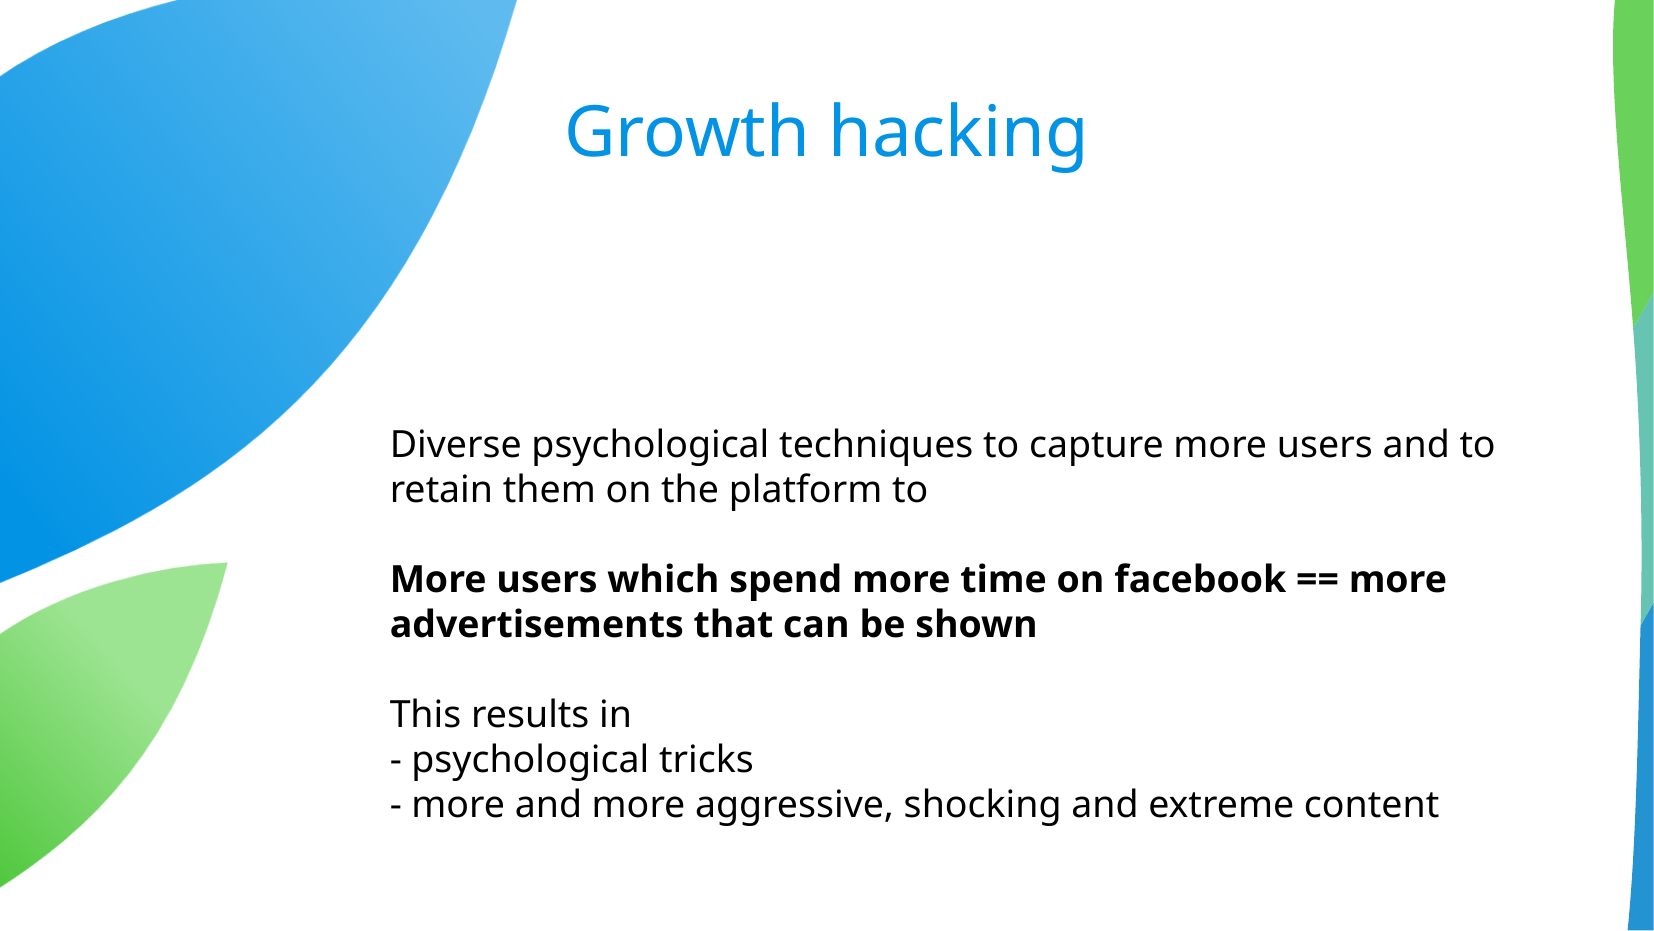

Growth hacking
Diverse psychological techniques to capture more users and to retain them on the platform to
More users which spend more time on facebook == more advertisements that can be shown
This results in
- psychological tricks
- more and more aggressive, shocking and extreme content